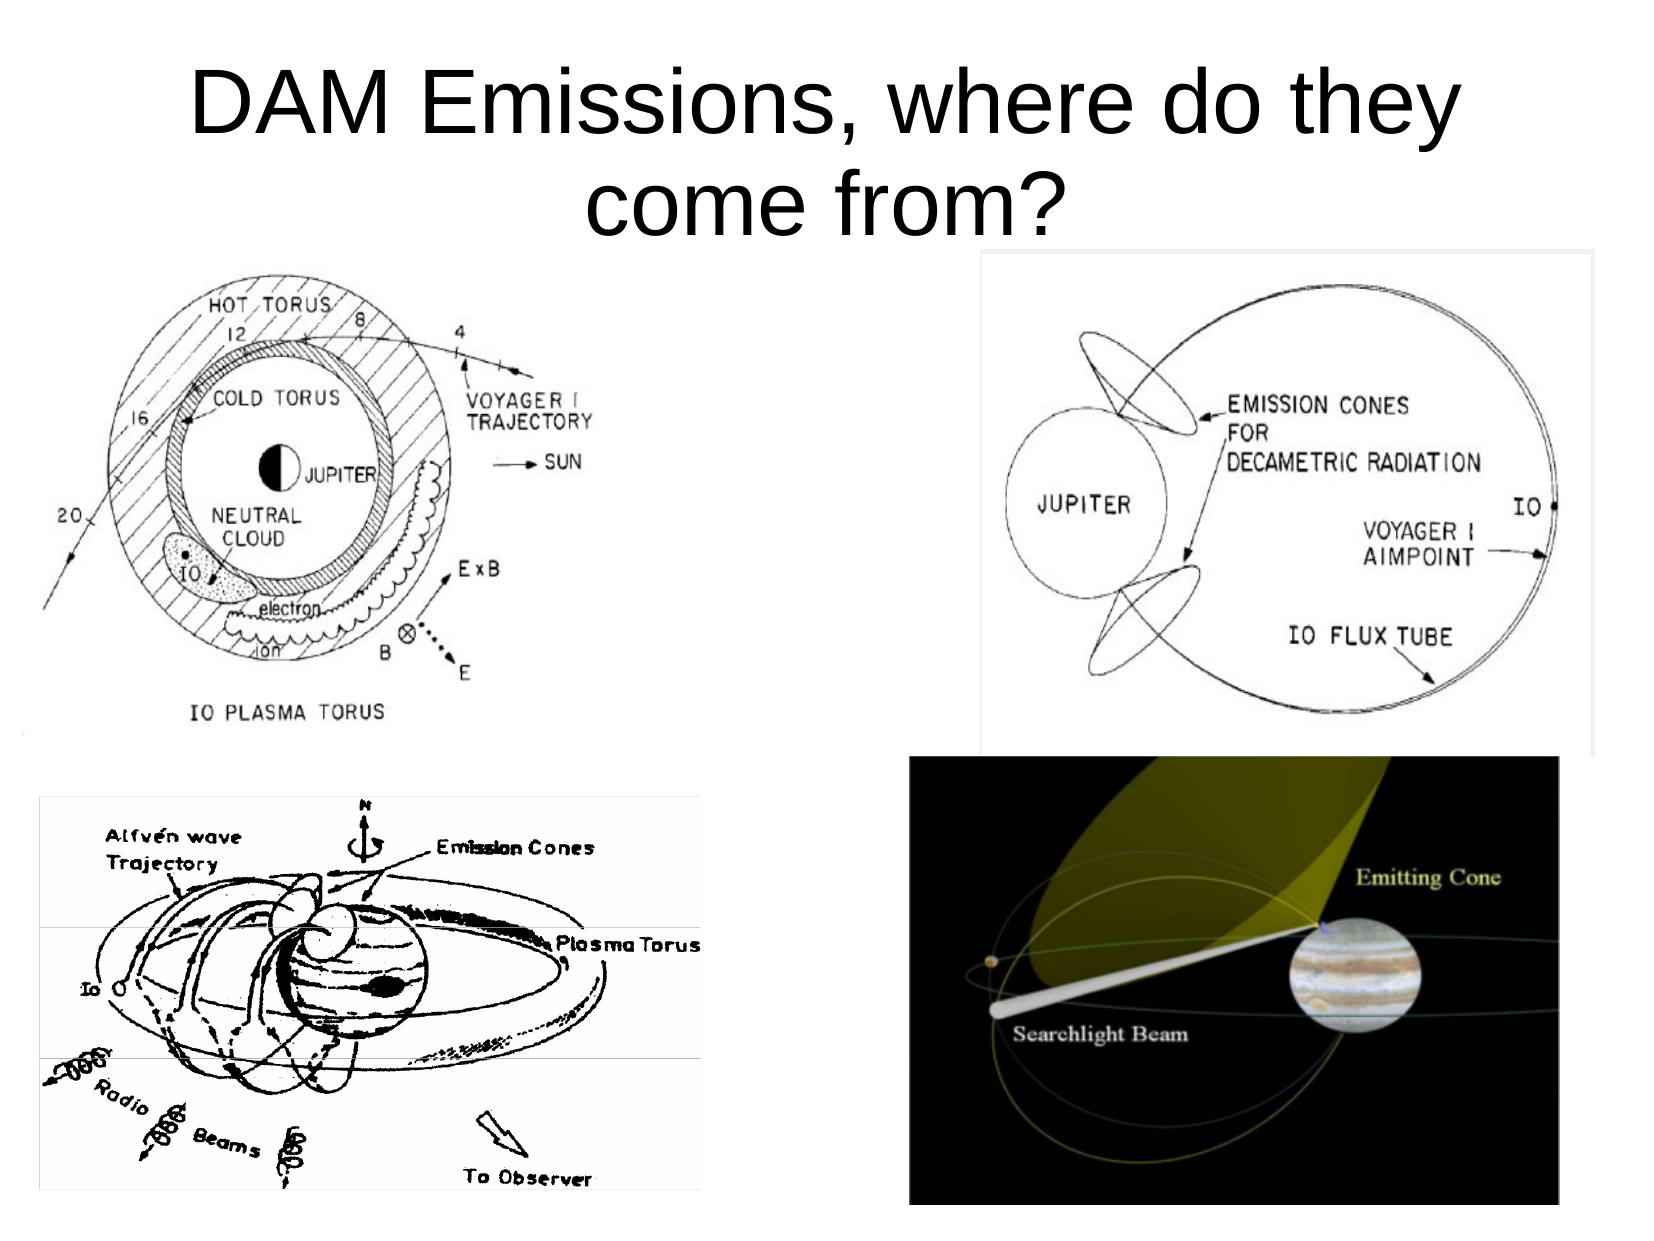

# DAM Emissions, where do they come from?